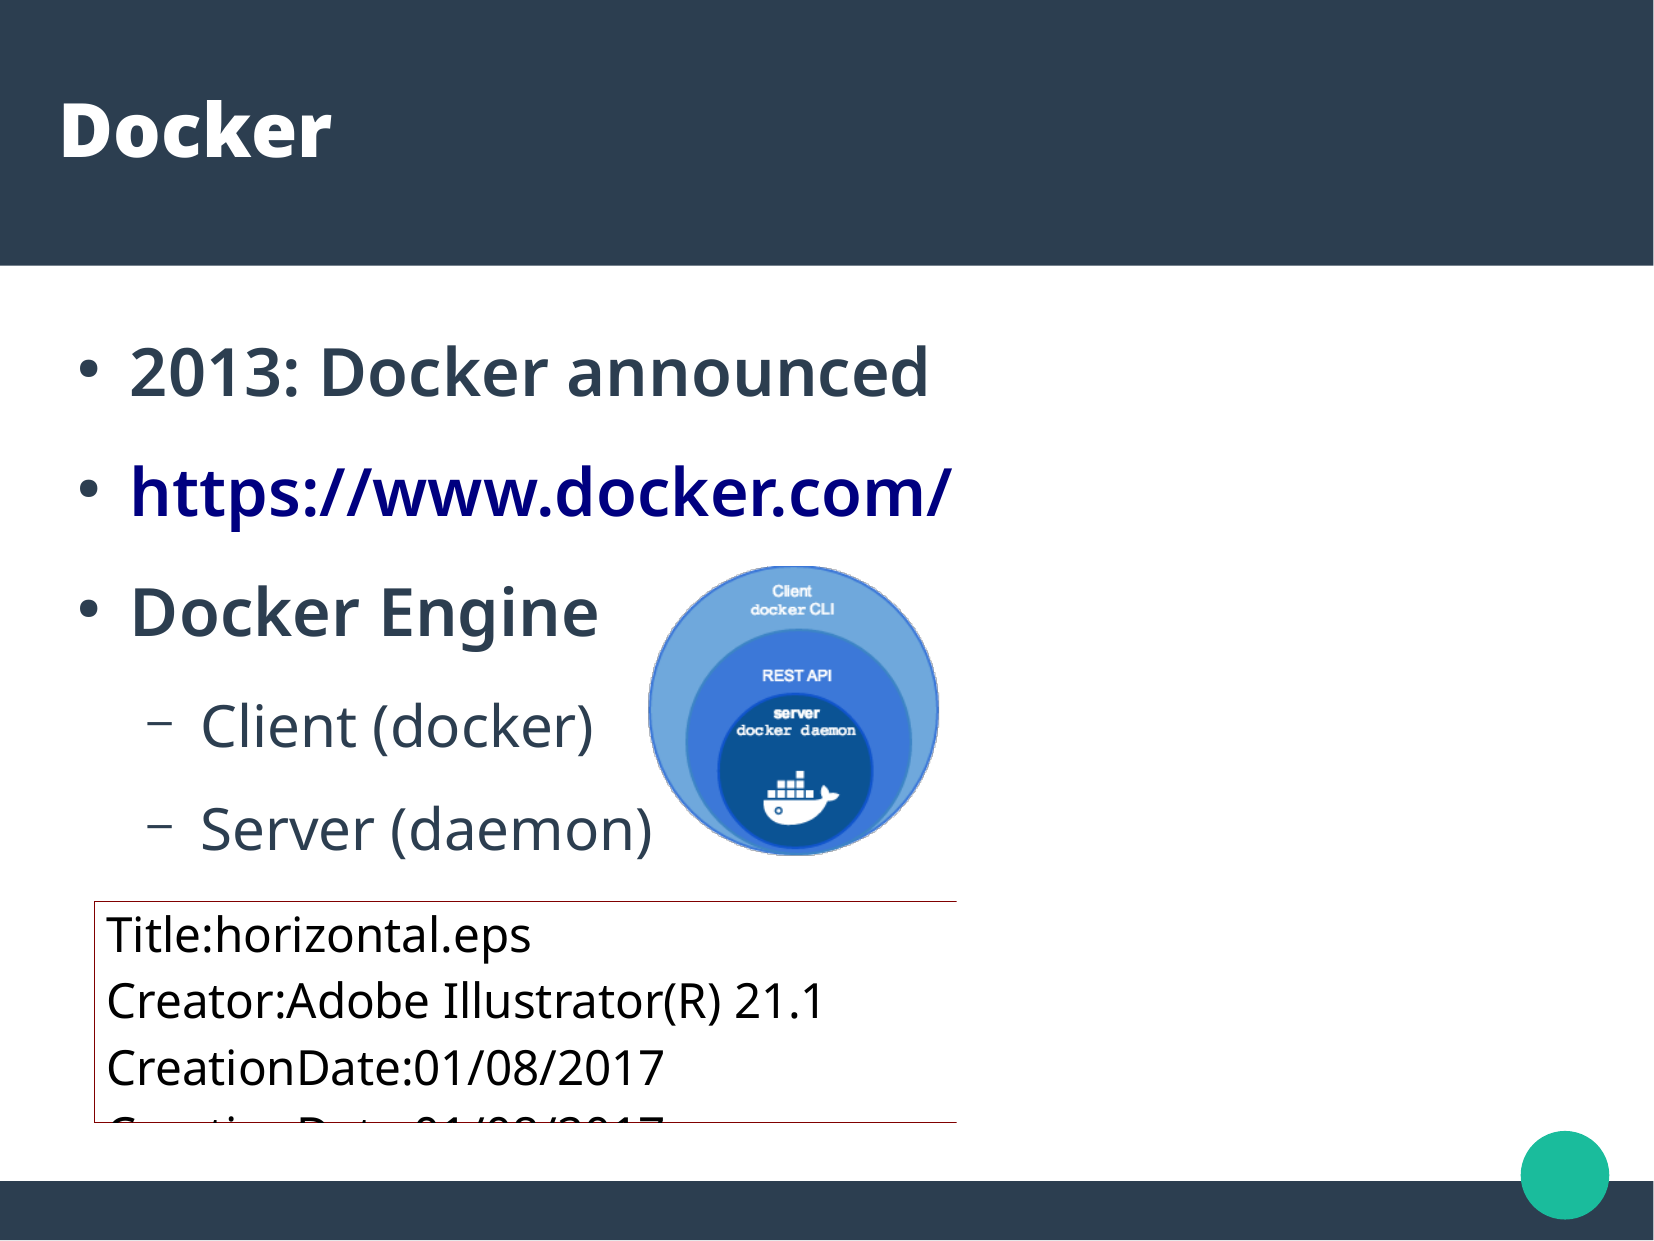

# Docker
2013: Docker announced
https://www.docker.com/
Docker Engine
Client (docker)
Server (daemon)